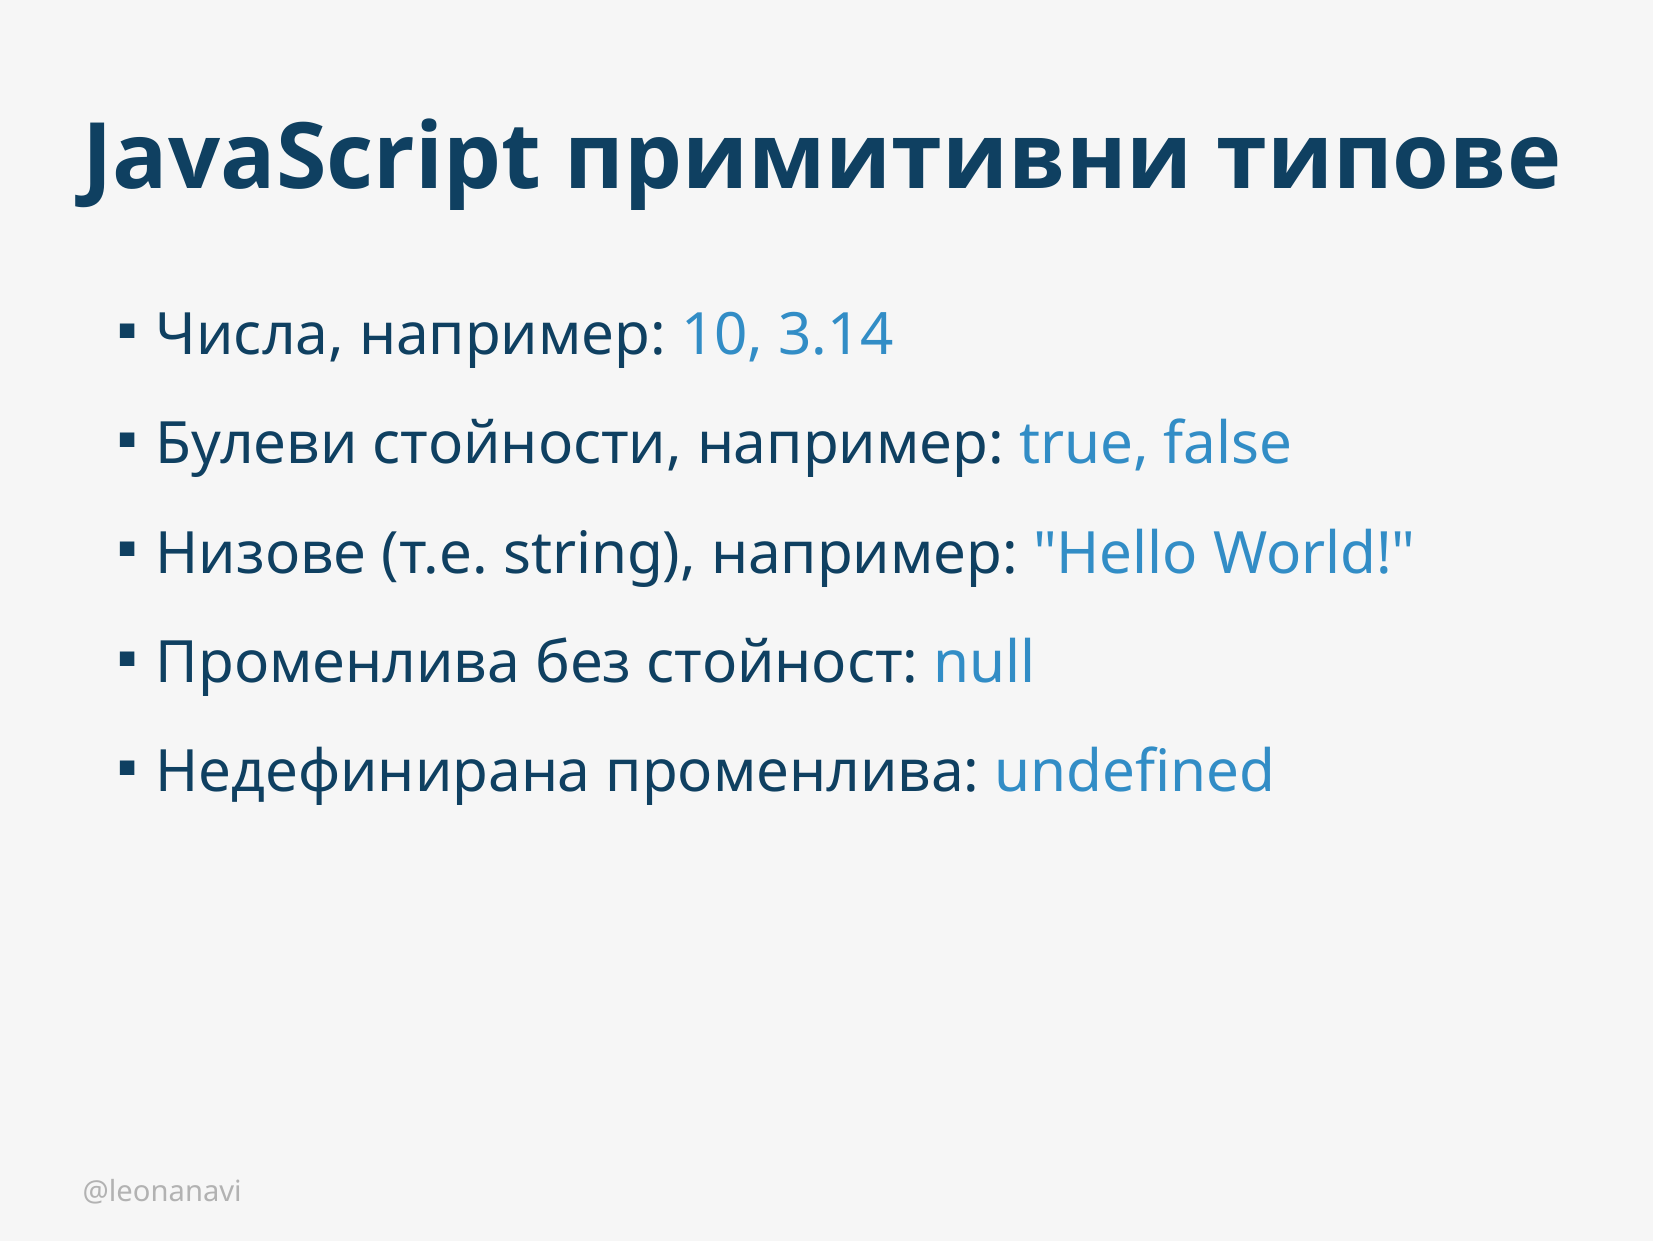

# JavaScript примитивни типове
Числа, например: 10, 3.14
Булеви стойности, например: true, false
Низове (т.е. string), например: "Hello World!"
Променлива без стойност: null
Недефинирана променлива: undefined